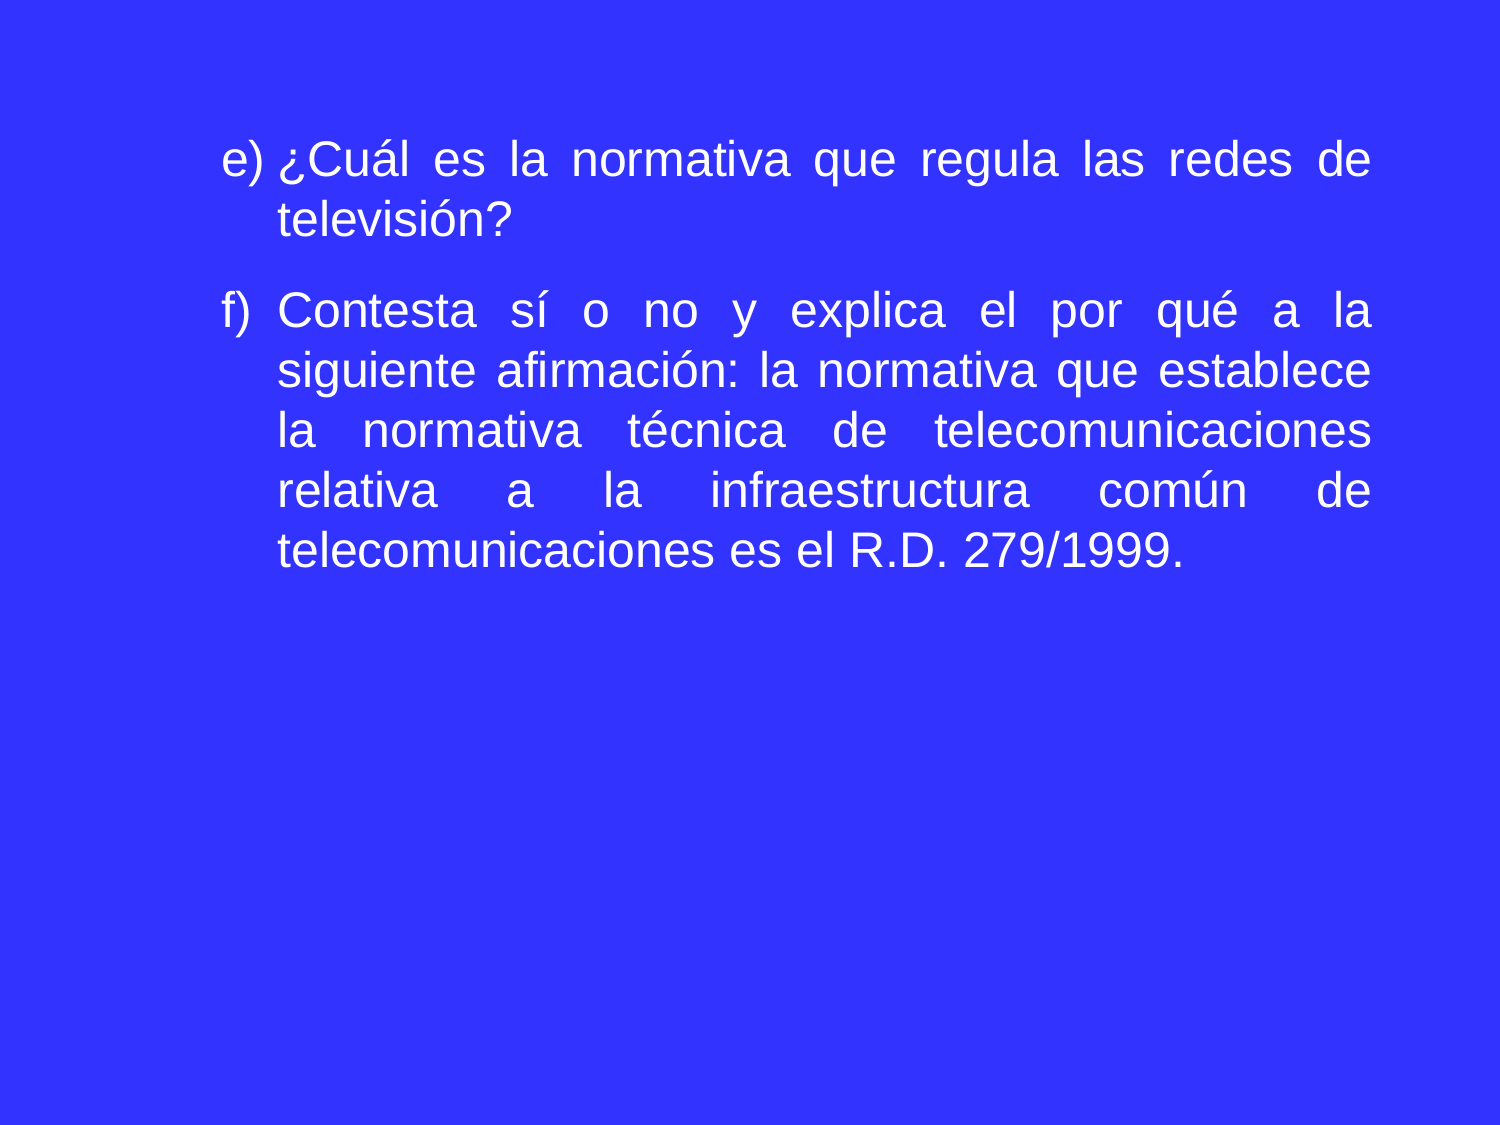

e)	¿Cuál es la normativa que regula las redes de televisión?
f)	Contesta sí o no y explica el por qué a la siguiente afirmación: la normativa que establece la normativa técnica de telecomunicaciones relativa a la infraestructura común de telecomunicaciones es el R.D. 279/1999.